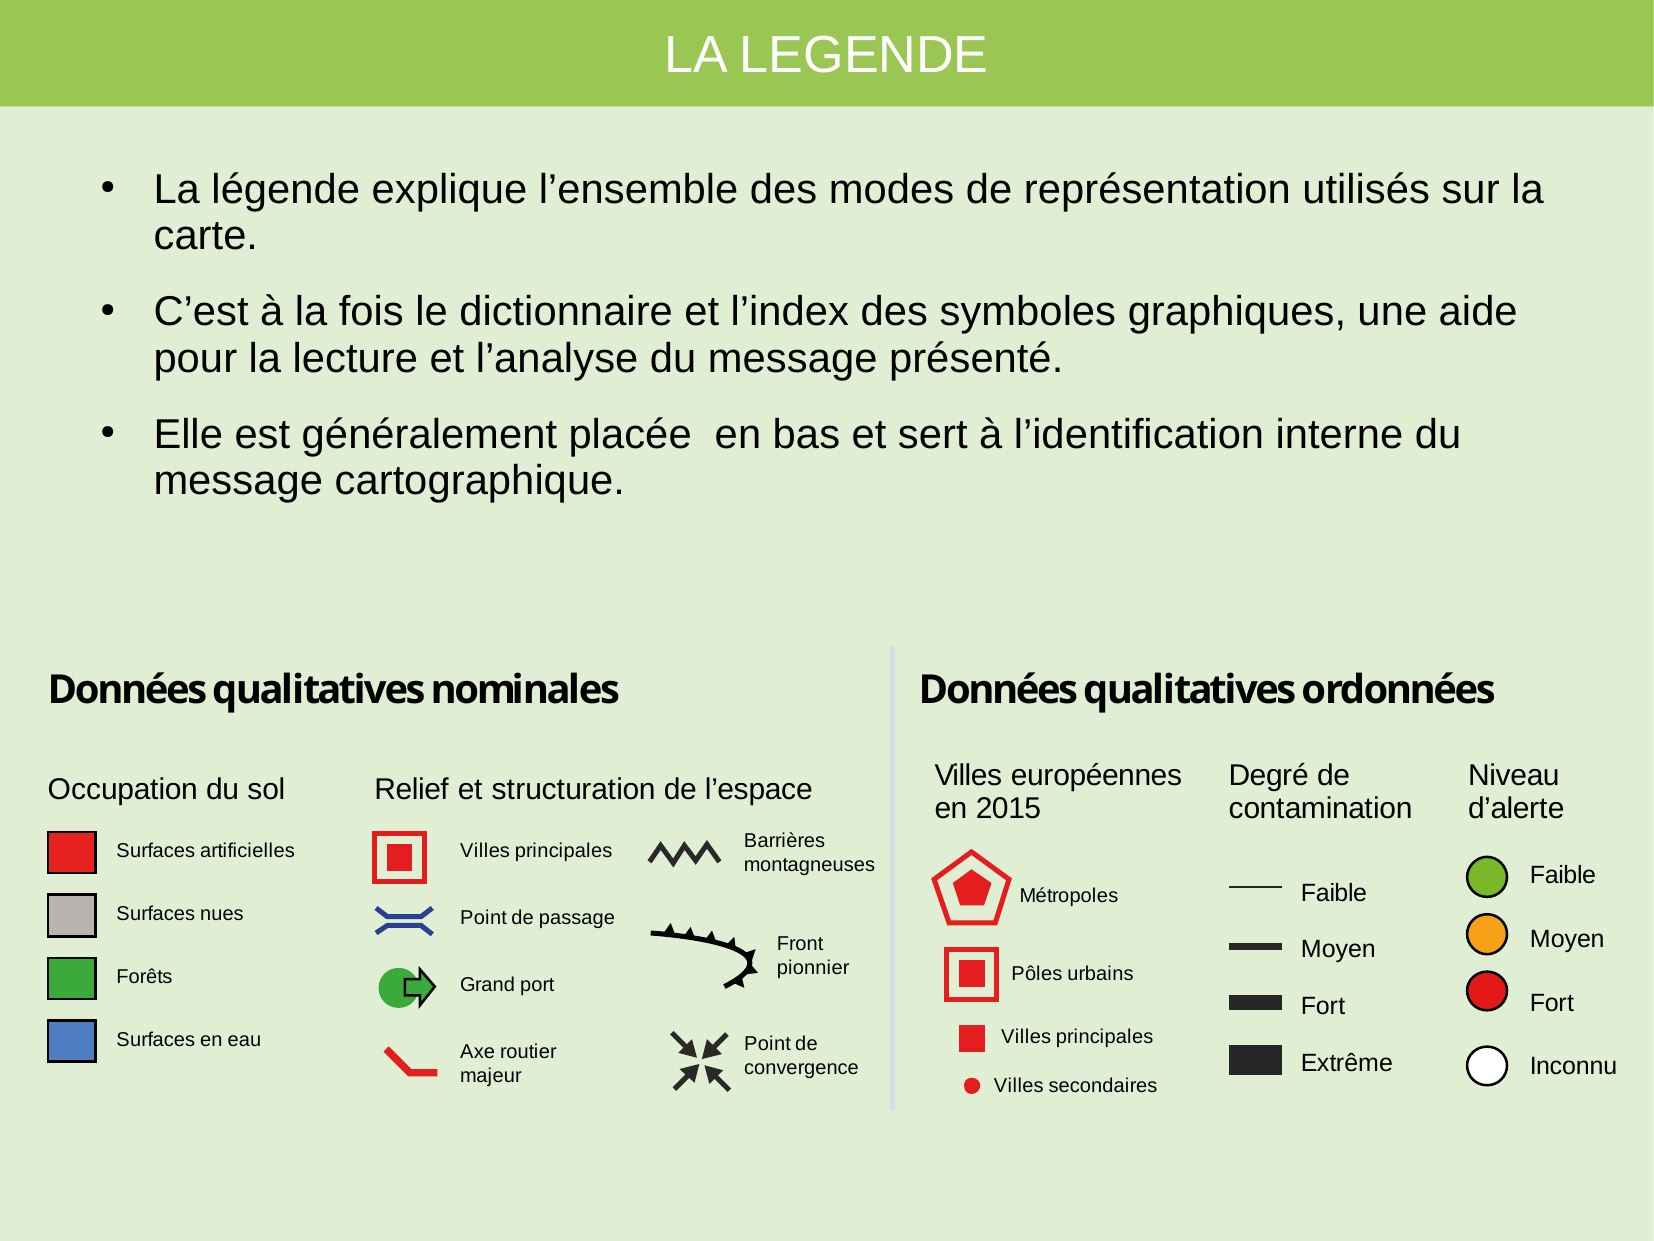

# LA LEGENDE
La légende explique l’ensemble des modes de représentation utilisés sur la carte.
C’est à la fois le dictionnaire et l’index des symboles graphiques, une aide pour la lecture et l’analyse du message présenté.
Elle est généralement placée en bas et sert à l’identification interne du message cartographique.